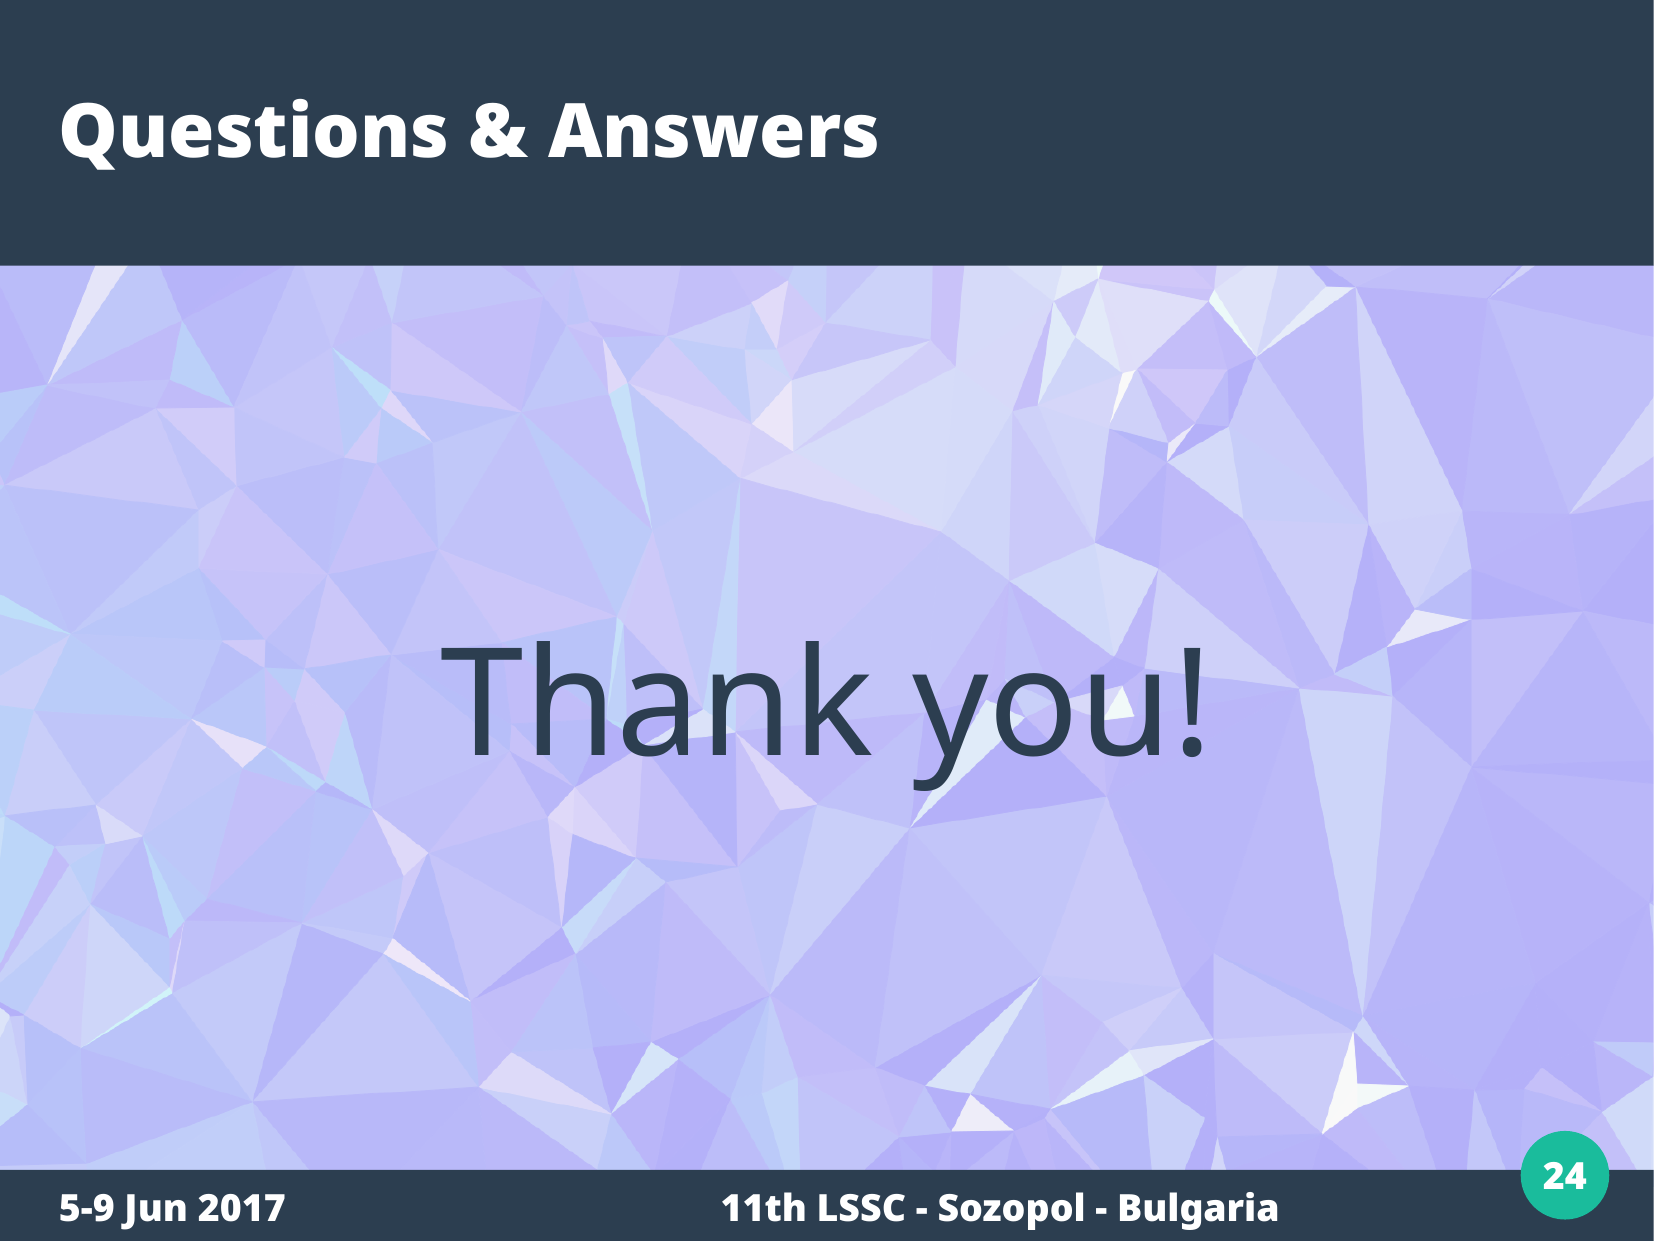

# Questions & Answers
Thank you!
24
5-9 Jun 2017
11th LSSC - Sozopol - Bulgaria